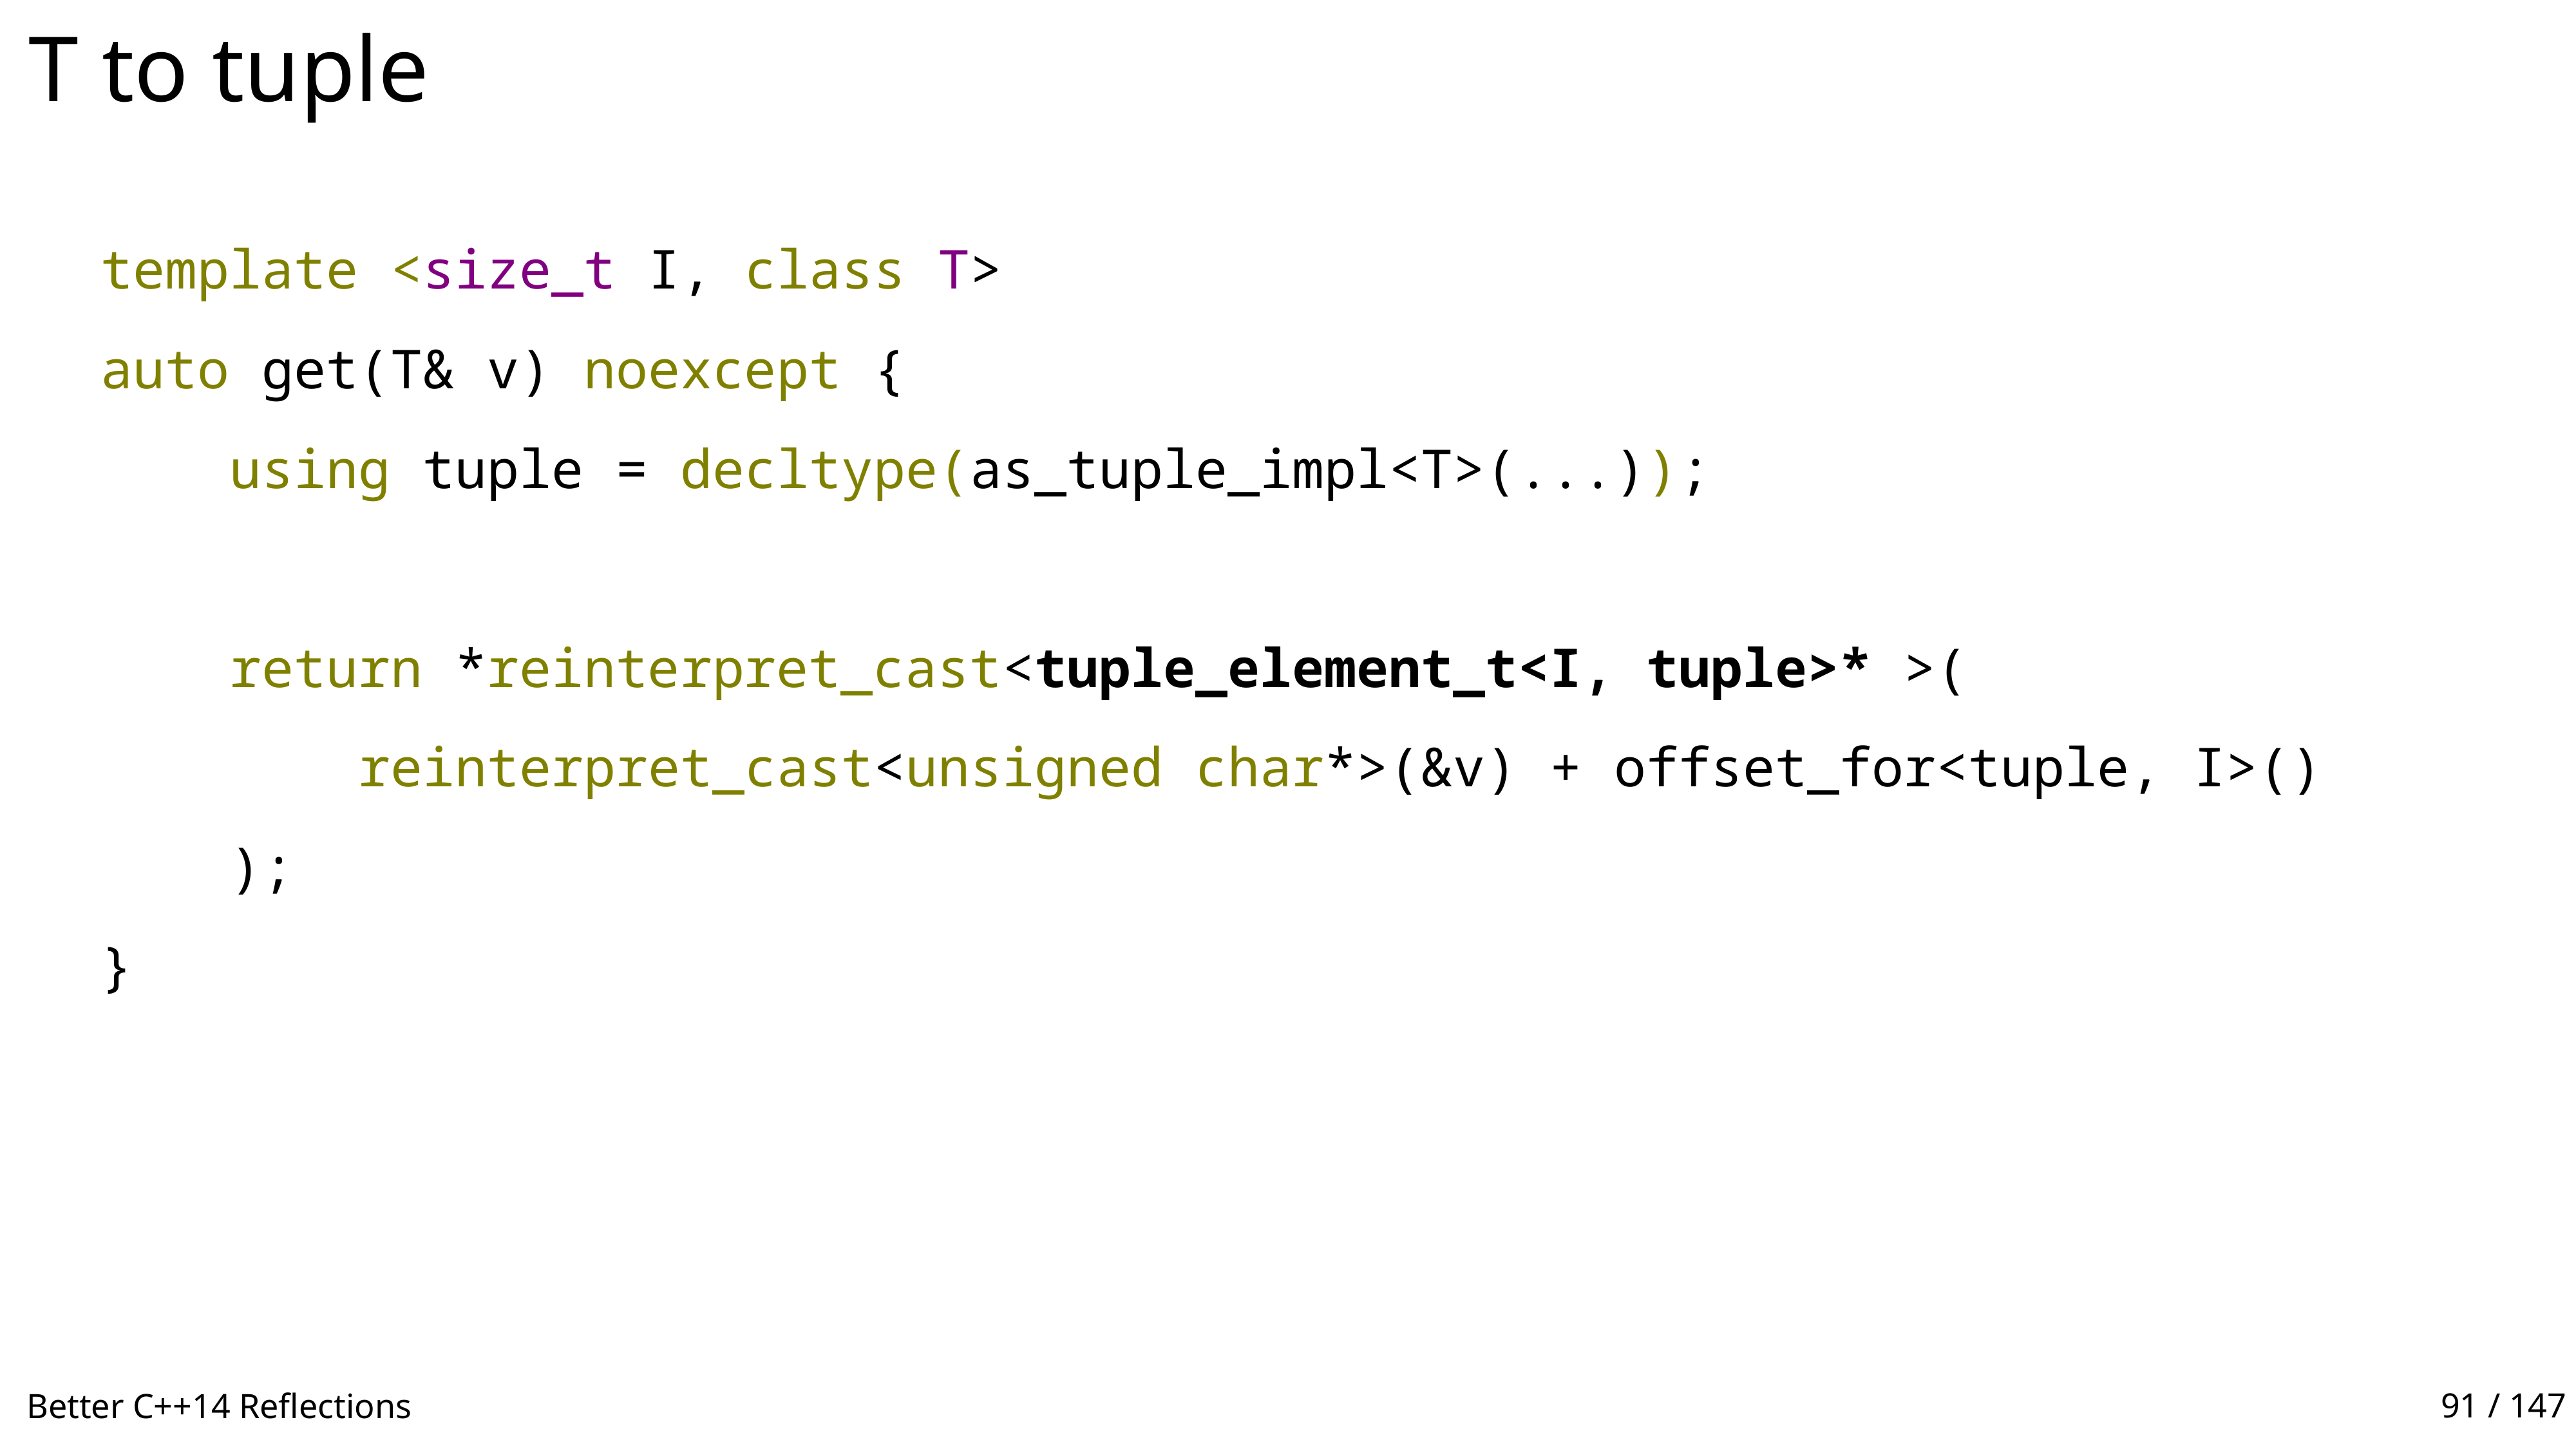

# T to tuple
template <size_t I, class T>
auto get(T& v) noexcept {
 using tuple = decltype(as_tuple_impl<T>(...));
 return *reinterpret_cast<tuple_element_t<I, tuple>* >(
 reinterpret_cast<unsigned char*>(&v) + offset_for<tuple, I>()
 );
}
Better C++14 Reflections